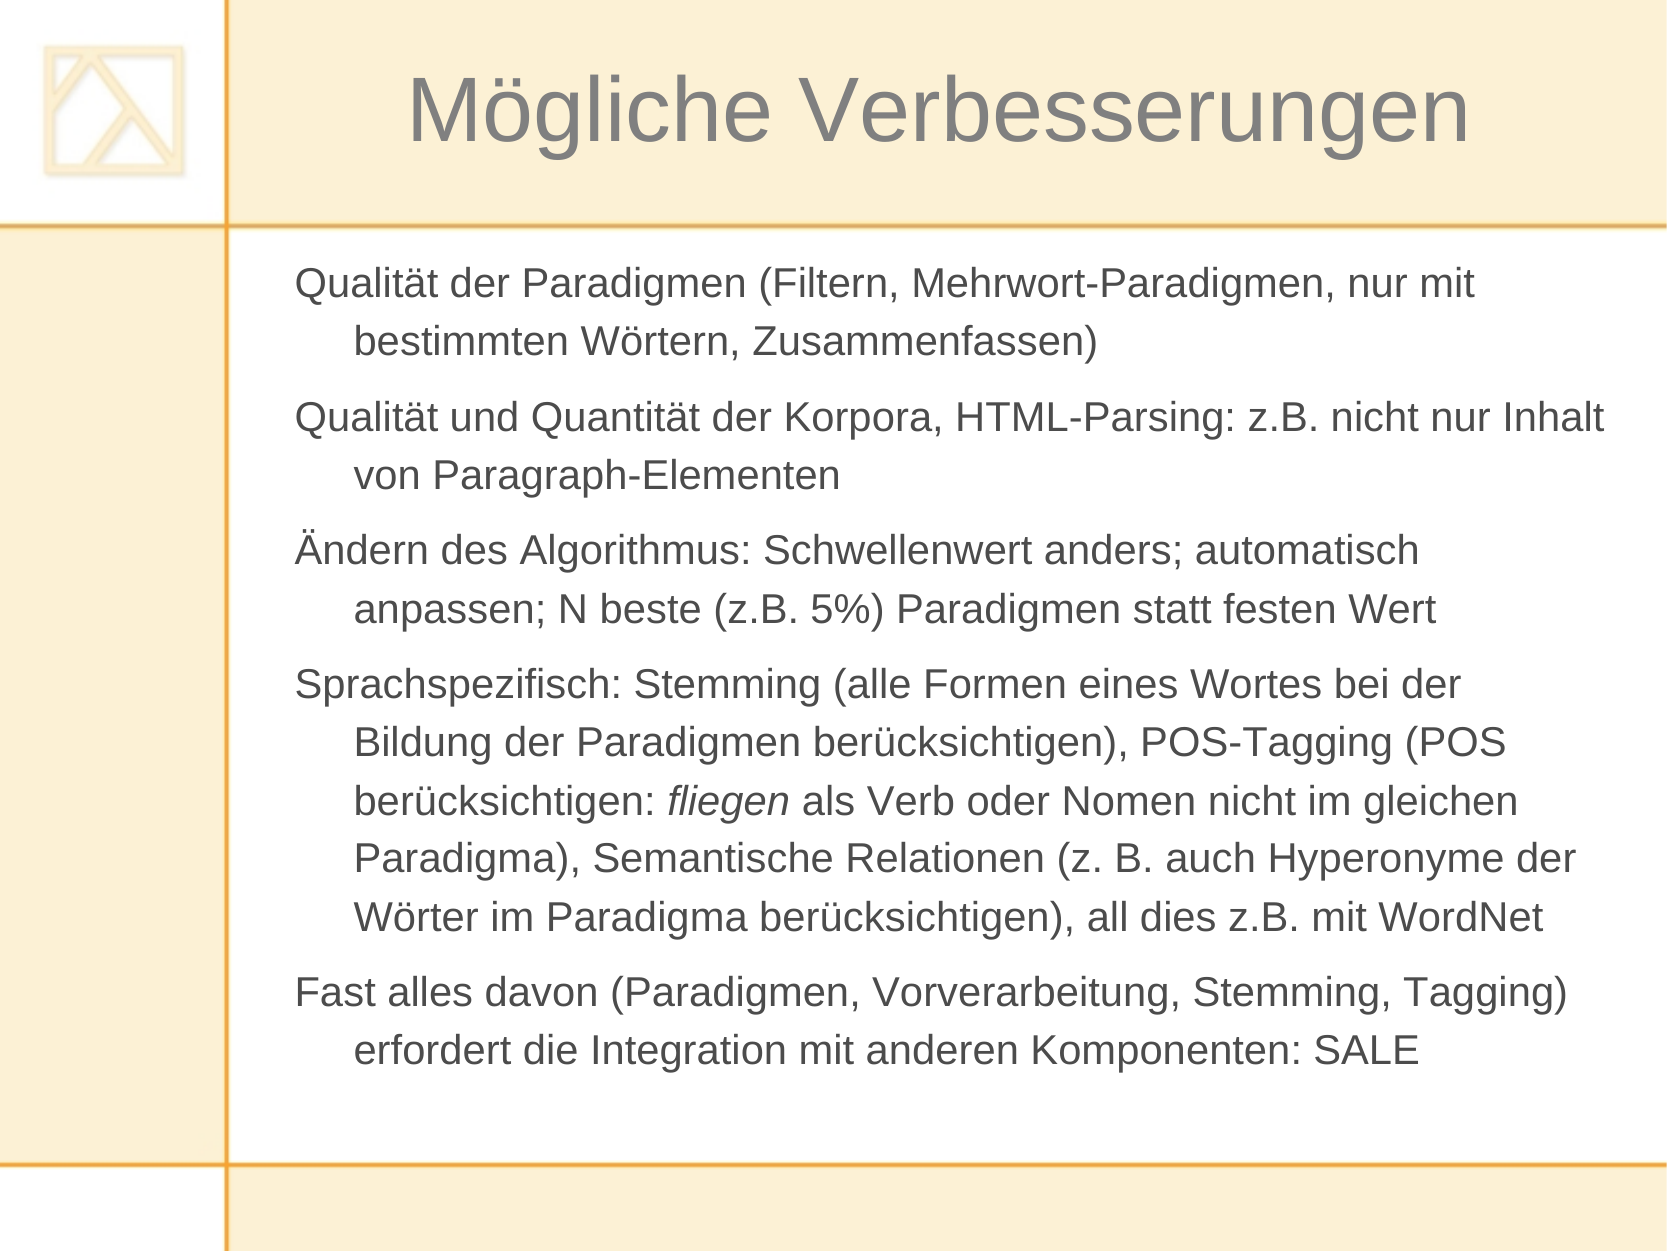

# Mögliche Verbesserungen
Qualität der Paradigmen (Filtern, Mehrwort-Paradigmen, nur mit bestimmten Wörtern, Zusammenfassen)
Qualität und Quantität der Korpora, HTML-Parsing: z.B. nicht nur Inhalt von Paragraph-Elementen
Ändern des Algorithmus: Schwellenwert anders; automatisch anpassen; N beste (z.B. 5%) Paradigmen statt festen Wert
Sprachspezifisch: Stemming (alle Formen eines Wortes bei der Bildung der Paradigmen berücksichtigen), POS-Tagging (POS berücksichtigen: fliegen als Verb oder Nomen nicht im gleichen Paradigma), Semantische Relationen (z. B. auch Hyperonyme der Wörter im Paradigma berücksichtigen), all dies z.B. mit WordNet
Fast alles davon (Paradigmen, Vorverarbeitung, Stemming, Tagging) erfordert die Integration mit anderen Komponenten: SALE